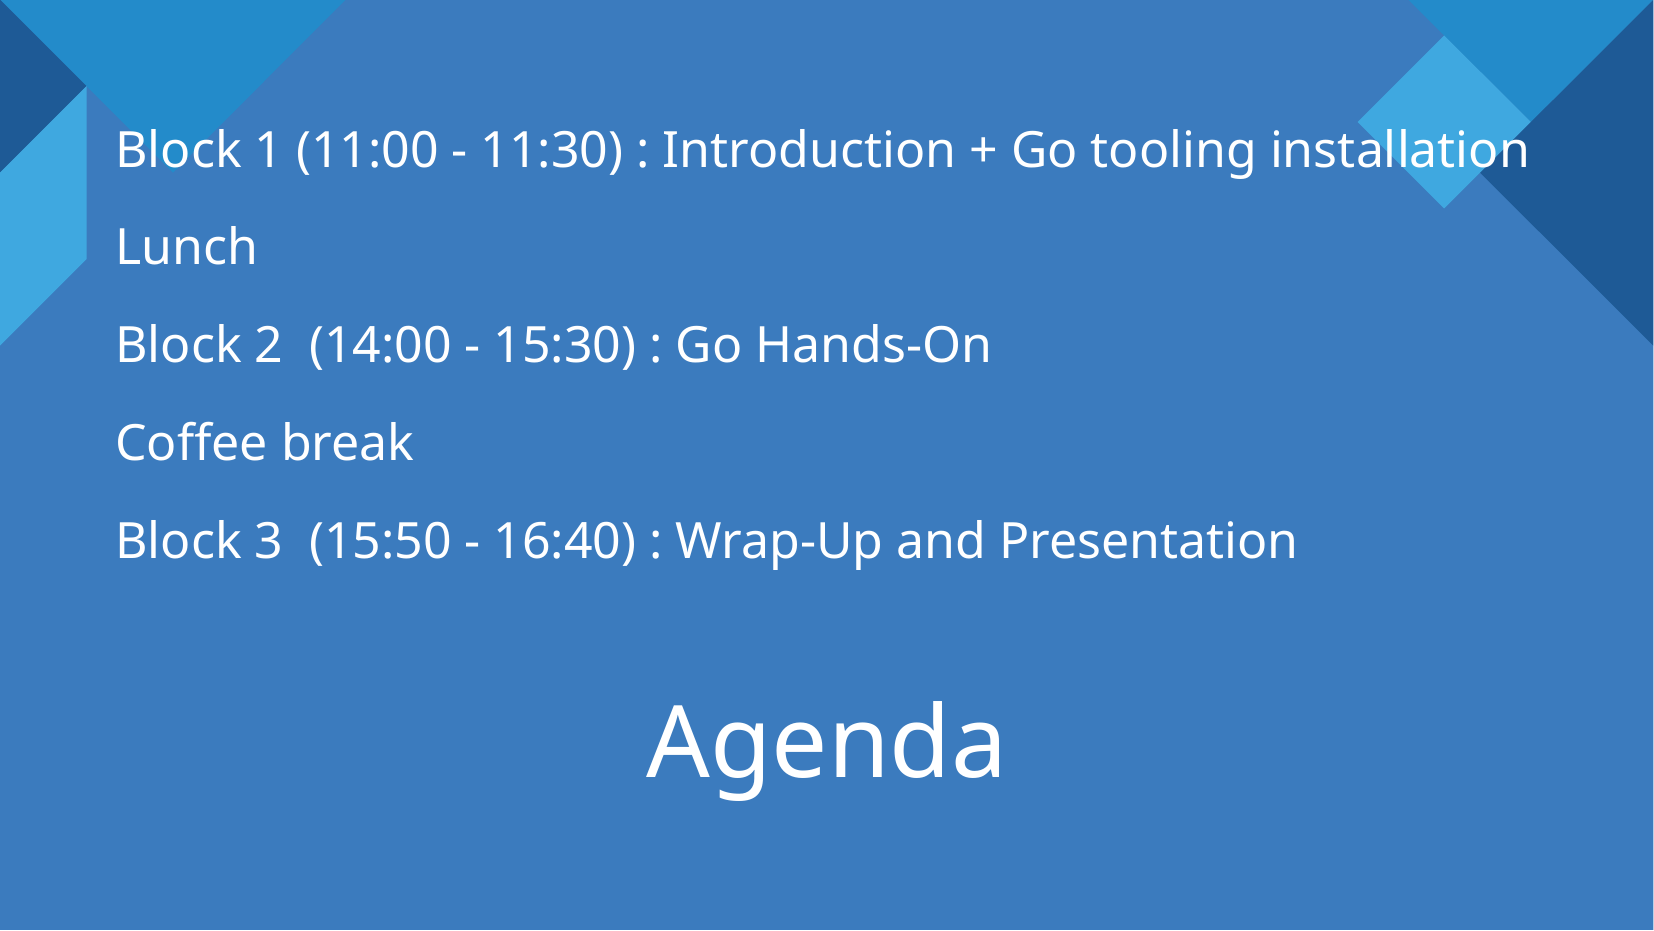

Block 1 (11:00 - 11:30) : Introduction + Go tooling installation
Lunch
Block 2  (14:00 - 15:30) : Go Hands-On
Coffee break
Block 3  (15:50 - 16:40) : Wrap-Up and Presentation
# Agenda